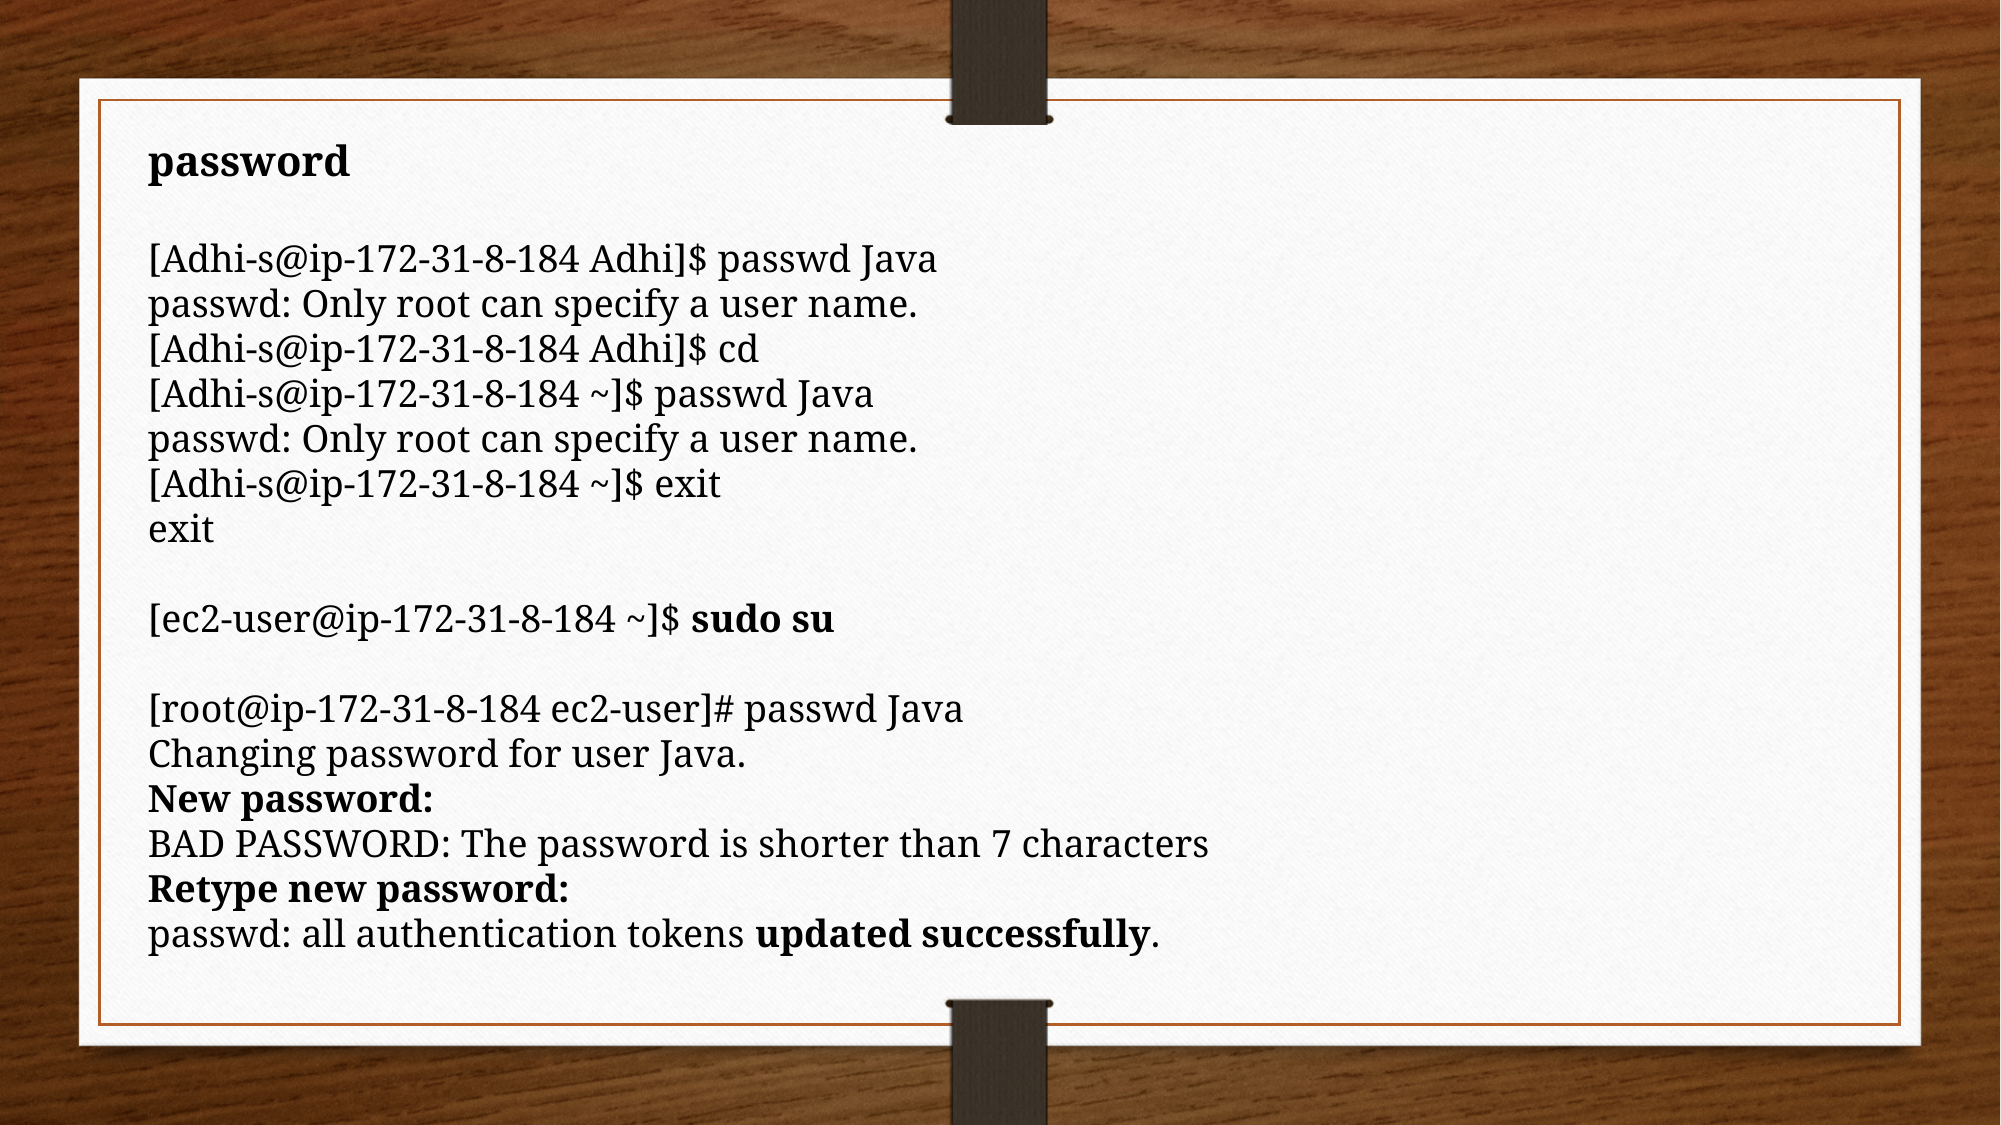

password
[Adhi-s@ip-172-31-8-184 Adhi]$ passwd Java
passwd: Only root can specify a user name.
[Adhi-s@ip-172-31-8-184 Adhi]$ cd
[Adhi-s@ip-172-31-8-184 ~]$ passwd Java
passwd: Only root can specify a user name.
[Adhi-s@ip-172-31-8-184 ~]$ exit
exit
[ec2-user@ip-172-31-8-184 ~]$ sudo su
[root@ip-172-31-8-184 ec2-user]# passwd Java
Changing password for user Java.
New password:
BAD PASSWORD: The password is shorter than 7 characters
Retype new password:
passwd: all authentication tokens updated successfully.